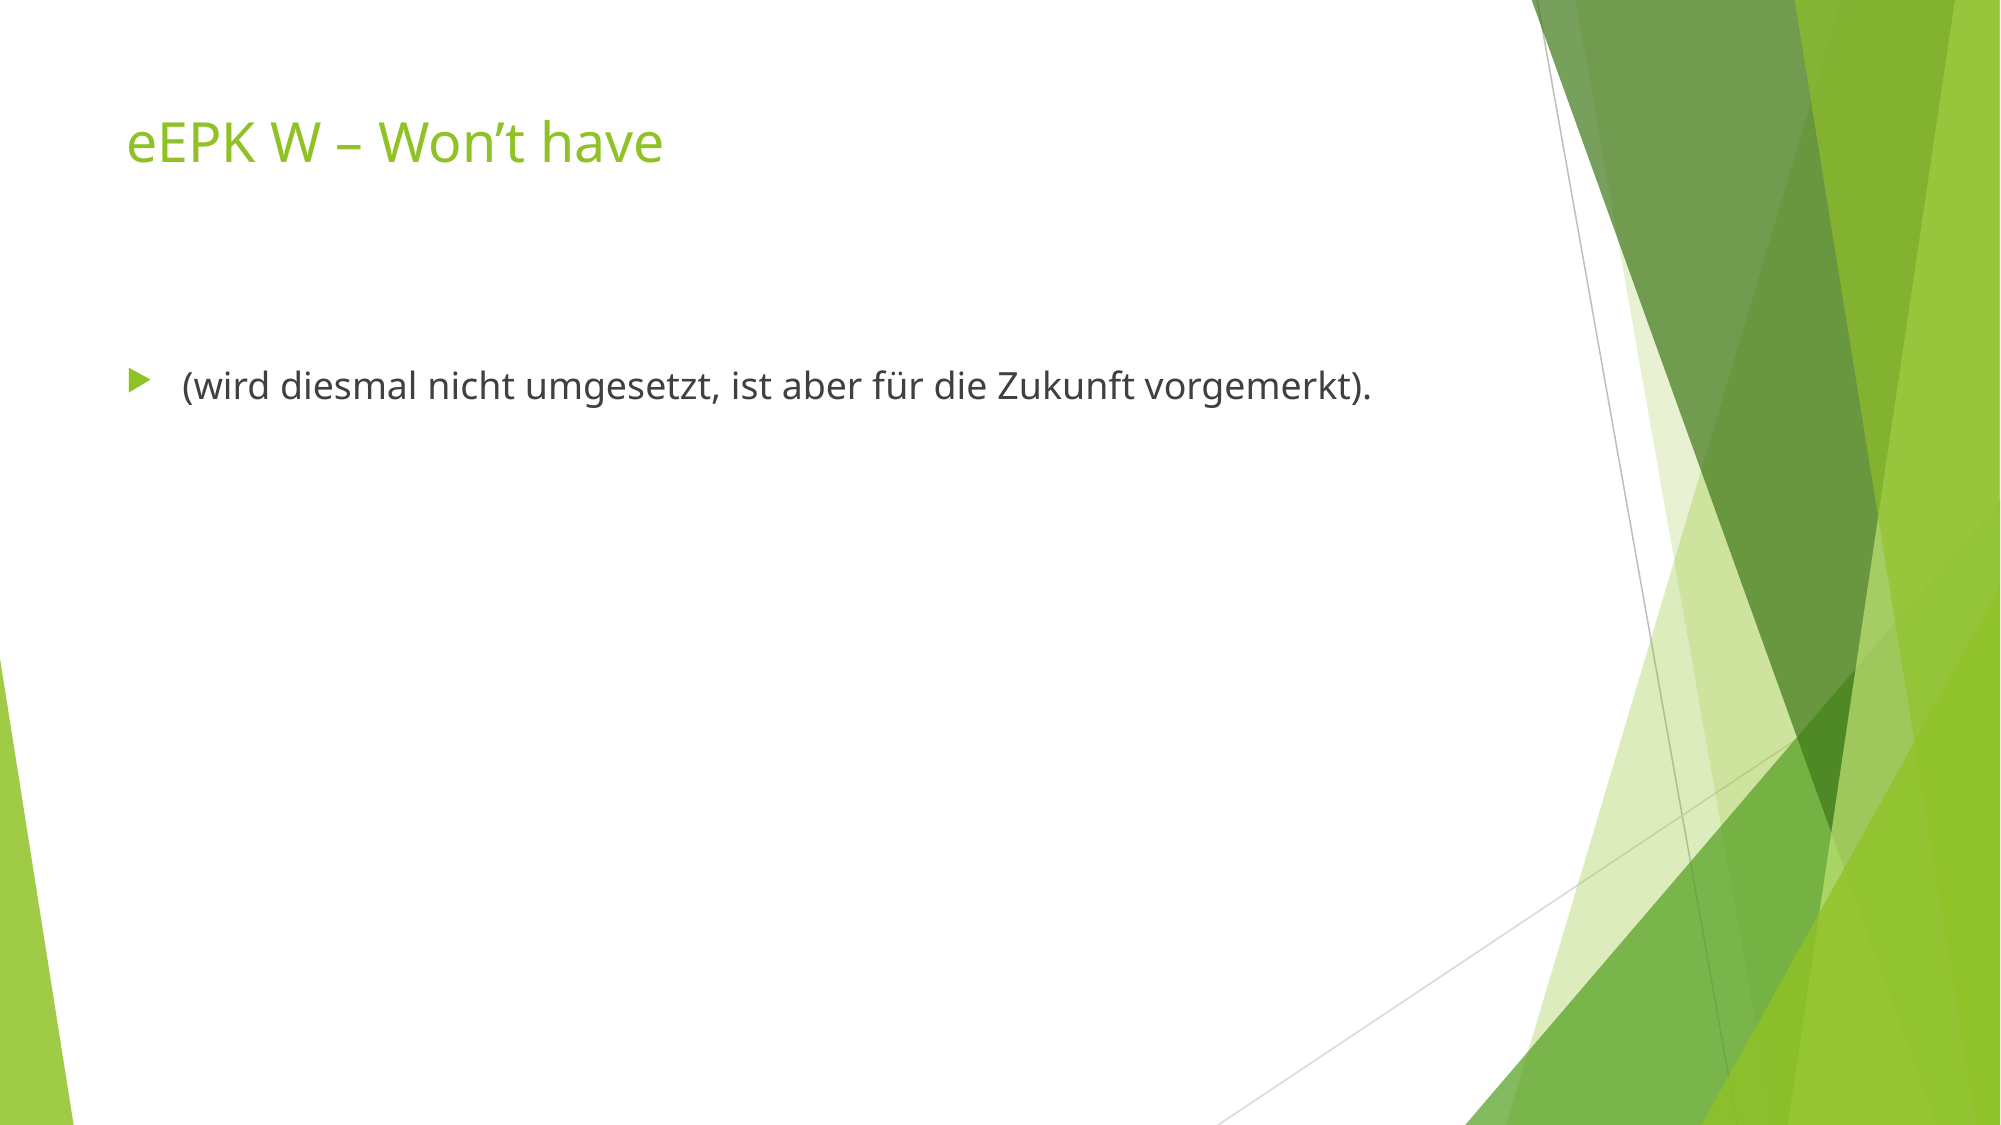

# eEPK W – Won’t have
(wird diesmal nicht umgesetzt, ist aber für die Zukunft vorgemerkt).